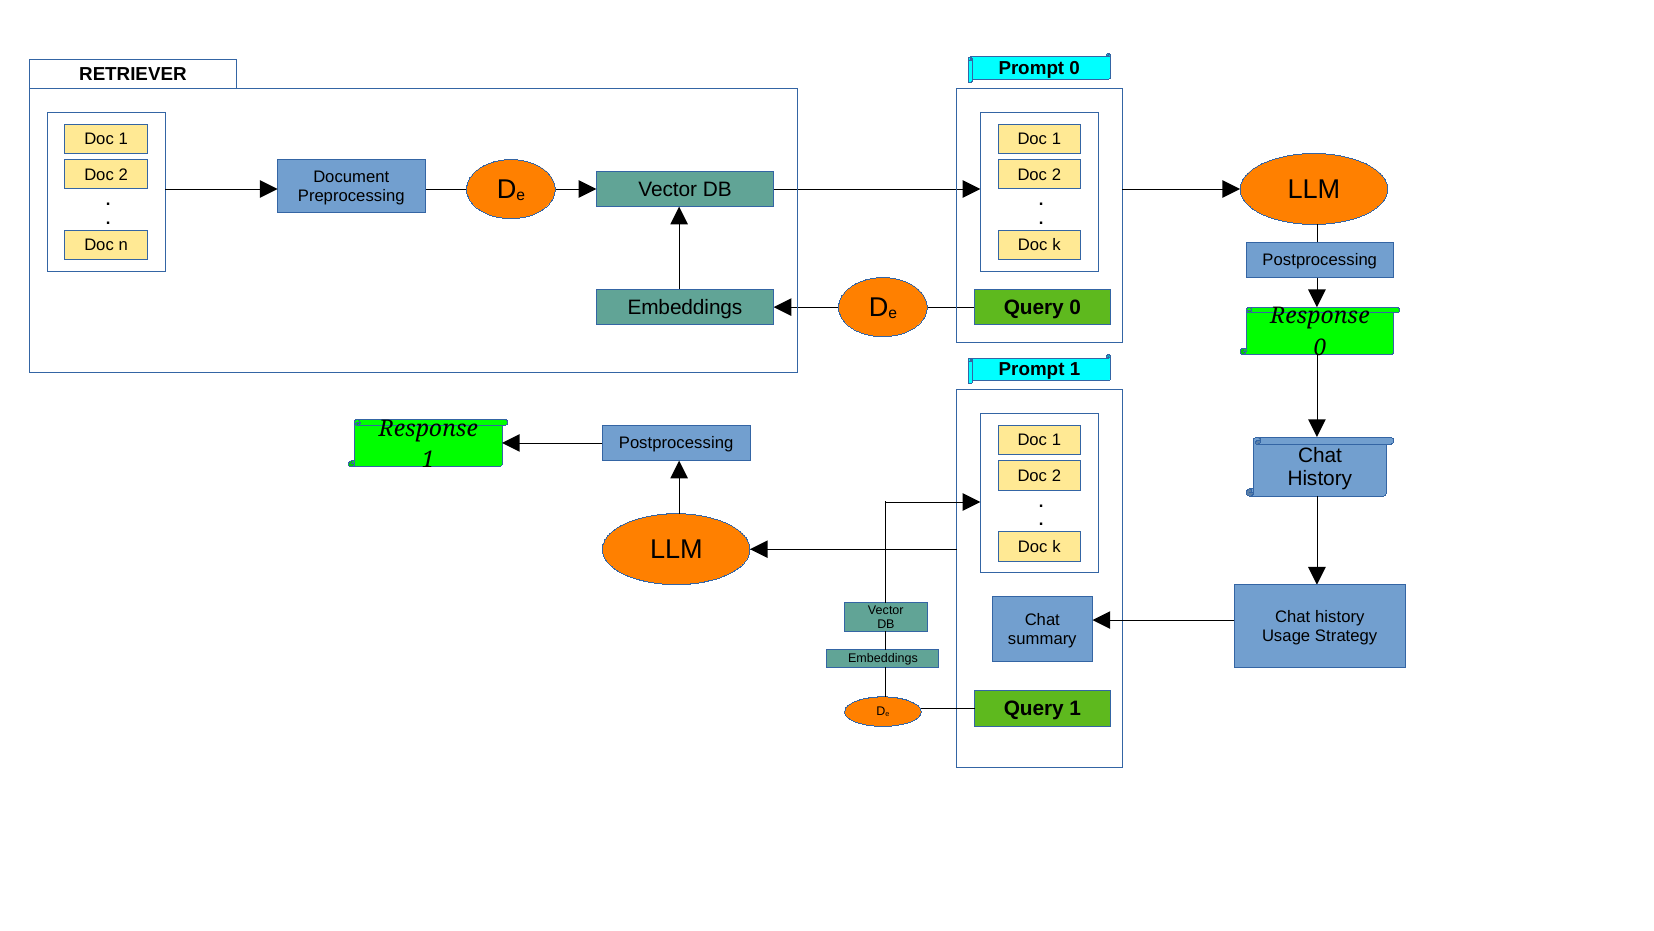

Prompt 0
RETRIEVER
Doc 1
Doc 1
LLM
Doc 2
Doc 2
Document Preprocessing
Doc 2
De
Vector DB
.
.
.
.
Doc n
Doc k
Postprocessing
Postprocessing
De
Embeddings
Query 0
Response 0
Prompt 1
Response 1
Postprocessing
Doc 1
Chat
History
Doc 2
.
.
LLM
Doc k
Chat history Usage Strategy
Chat summary
Vector DB
Embeddings
Query 1
De